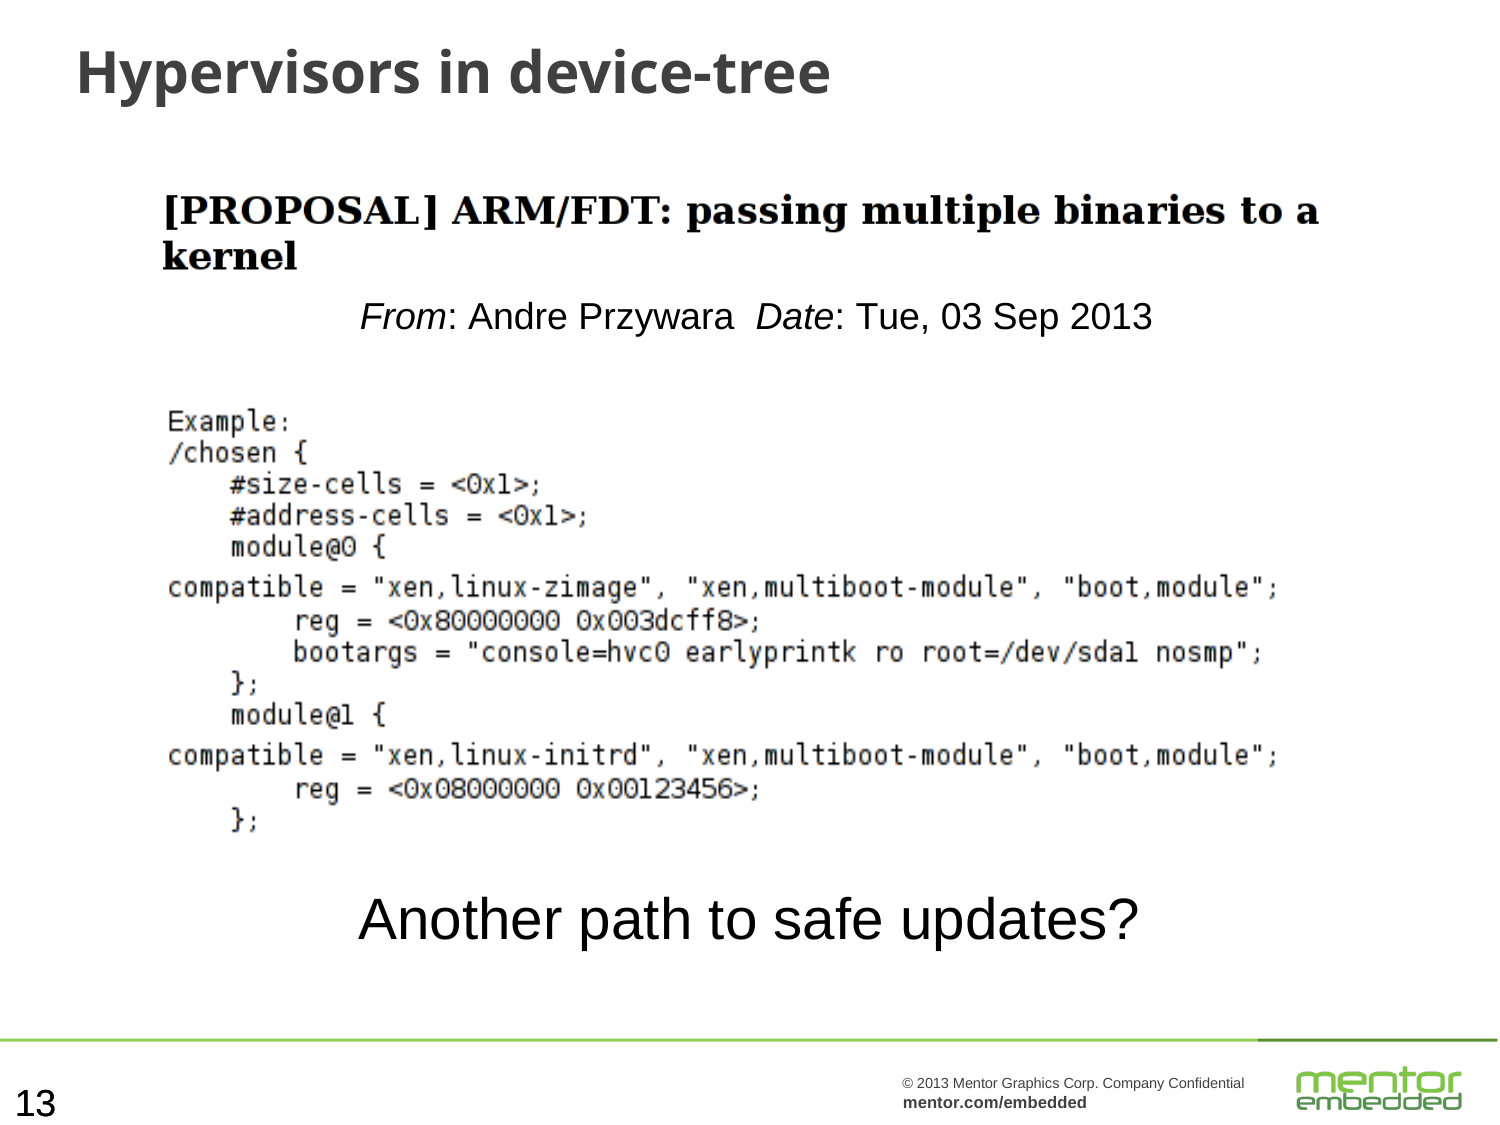

# Hypervisors in device-tree
From: Andre Przywara Date: Tue, 03 Sep 2013
Another path to safe updates?